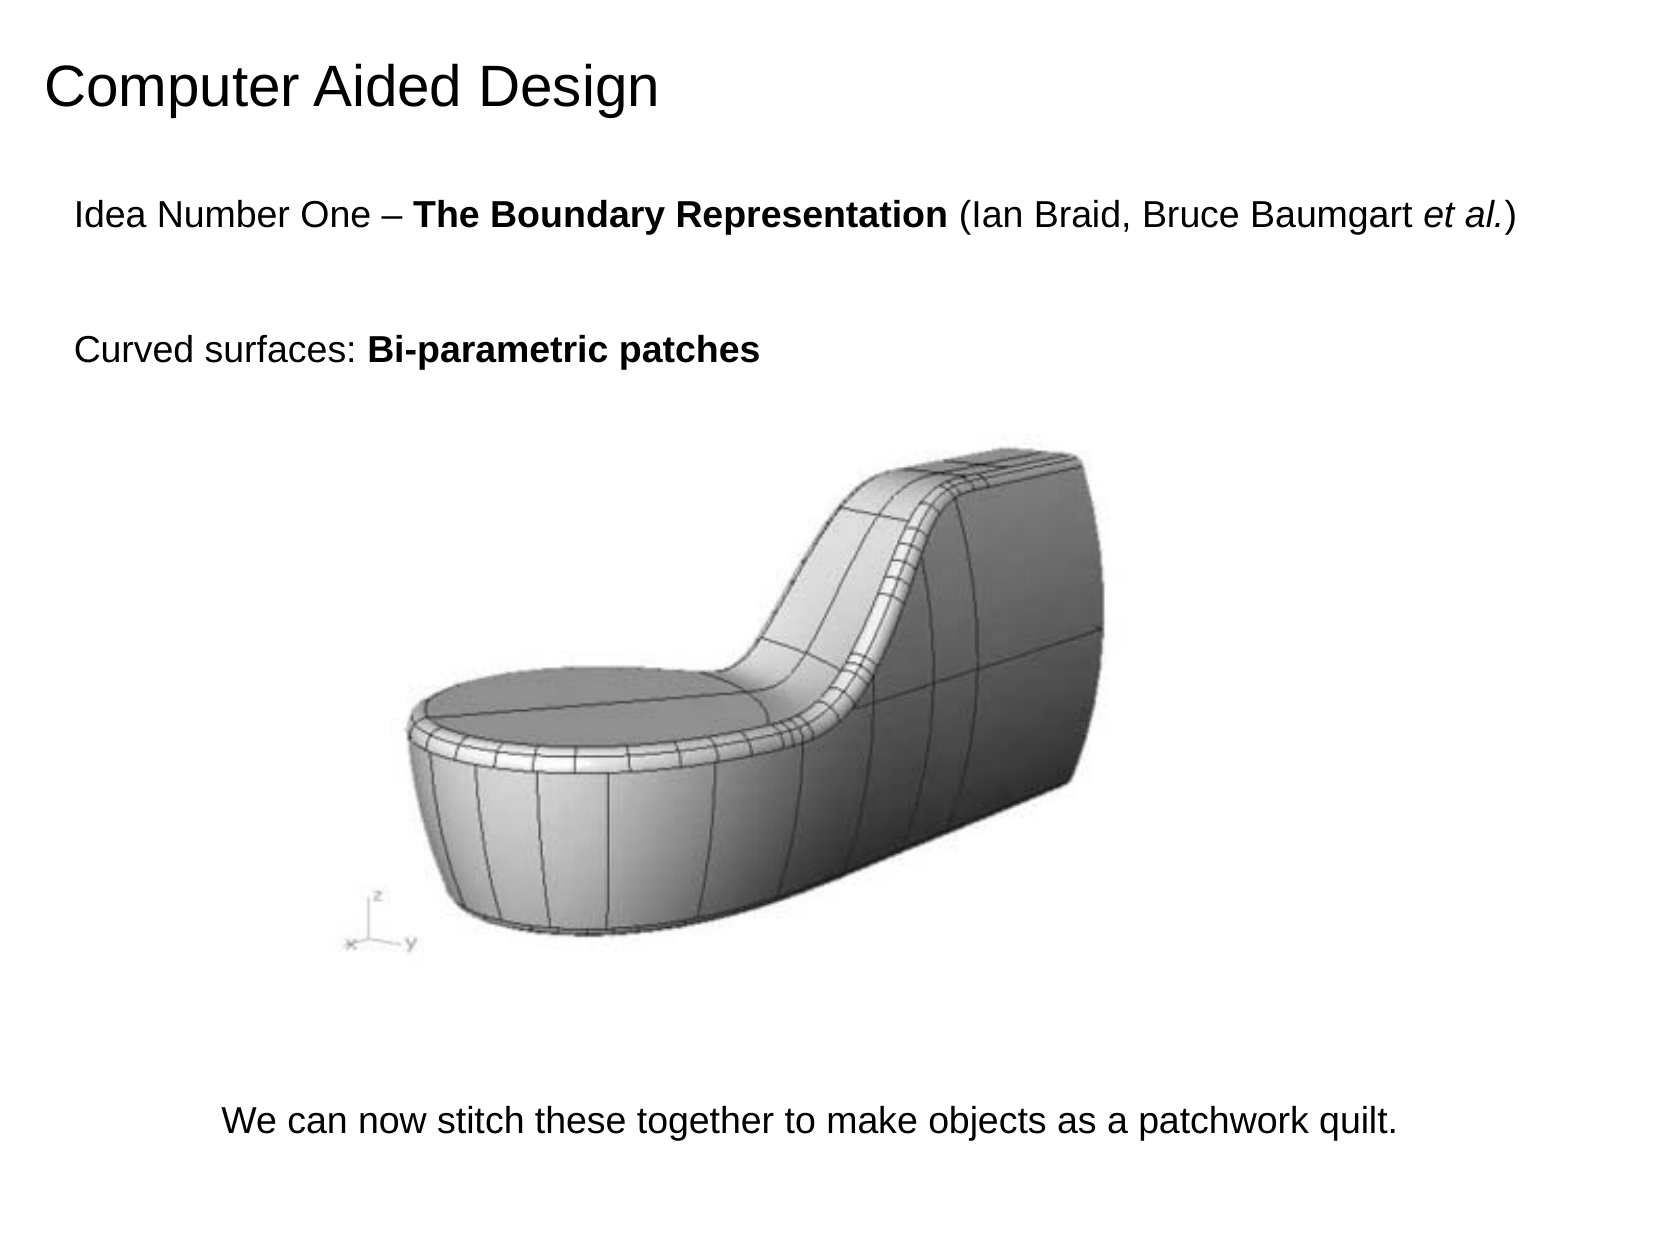

Computer Aided Design
Idea Number One – The Boundary Representation (Ian Braid, Bruce Baumgart et al.)
Curved surfaces: Bi-parametric patches
We can now stitch these together to make objects as a patchwork quilt.